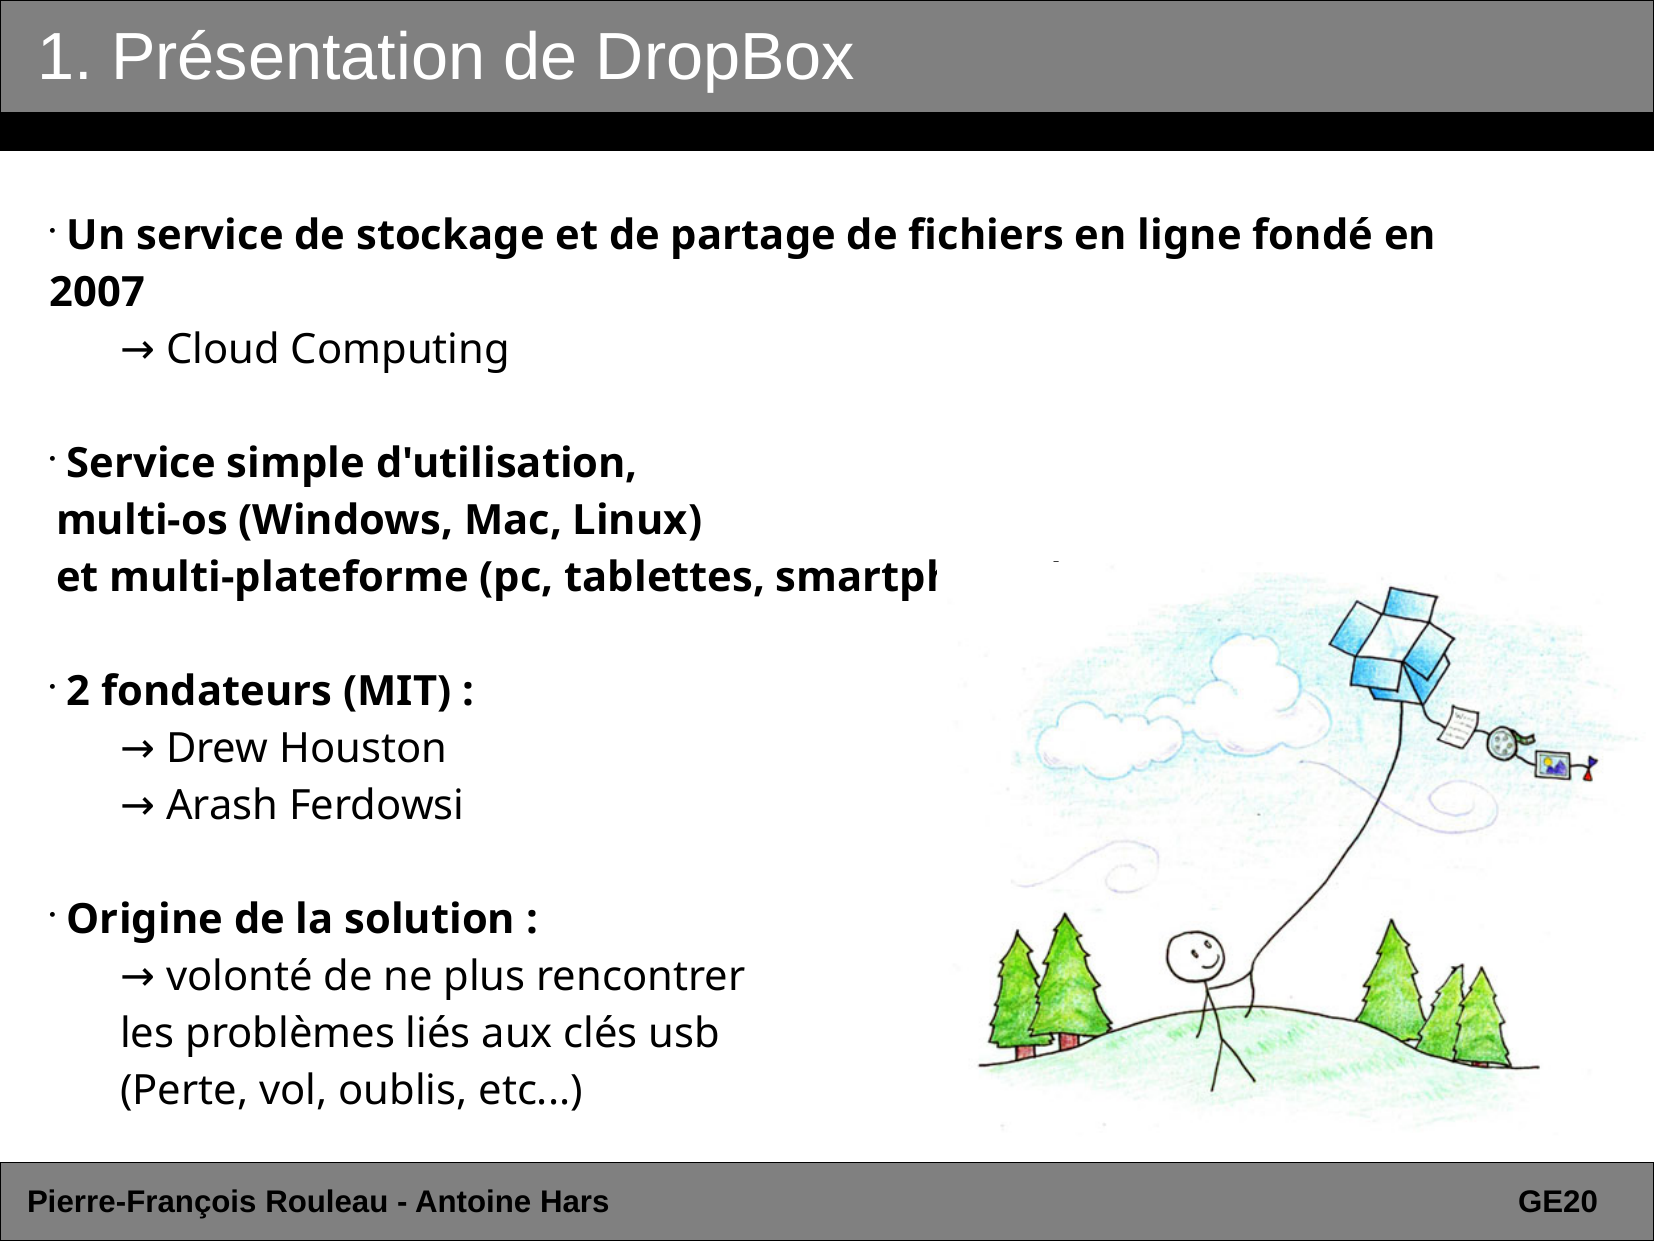

1. Présentation de DropBox
# Un service de stockage et de partage de fichiers en ligne fondé en 2007
→ Cloud Computing
 Service simple d'utilisation,
multi-os (Windows, Mac, Linux)
et multi-plateforme (pc, tablettes, smartphones)
 2 fondateurs (MIT) :
→ Drew Houston
→ Arash Ferdowsi
 Origine de la solution :
→ volonté de ne plus rencontrer
les problèmes liés aux clés usb
(Perte, vol, oublis, etc...)
Pierre-François Rouleau - Antoine Hars
GE20